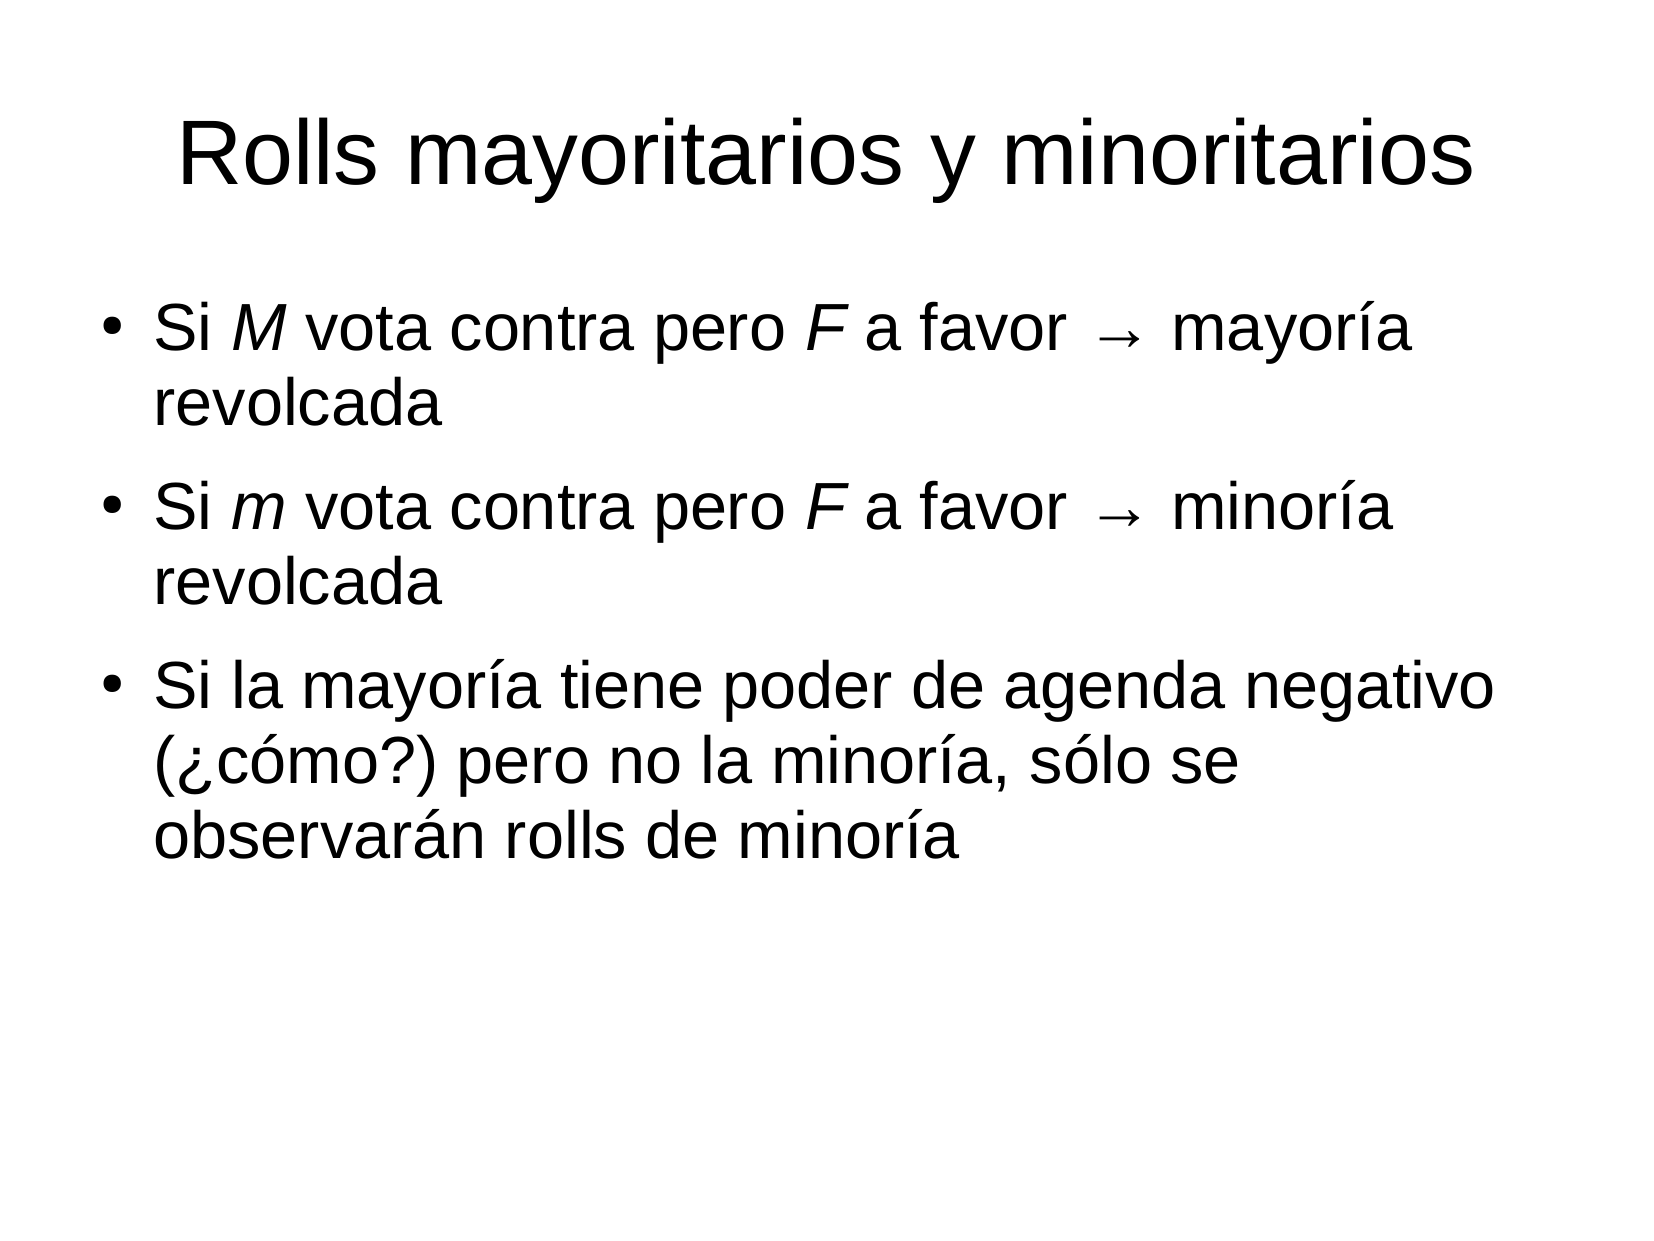

# Rolls mayoritarios y minoritarios
Si M vota contra pero F a favor → mayoría revolcada
Si m vota contra pero F a favor → minoría revolcada
Si la mayoría tiene poder de agenda negativo (¿cómo?) pero no la minoría, sólo se observarán rolls de minoría